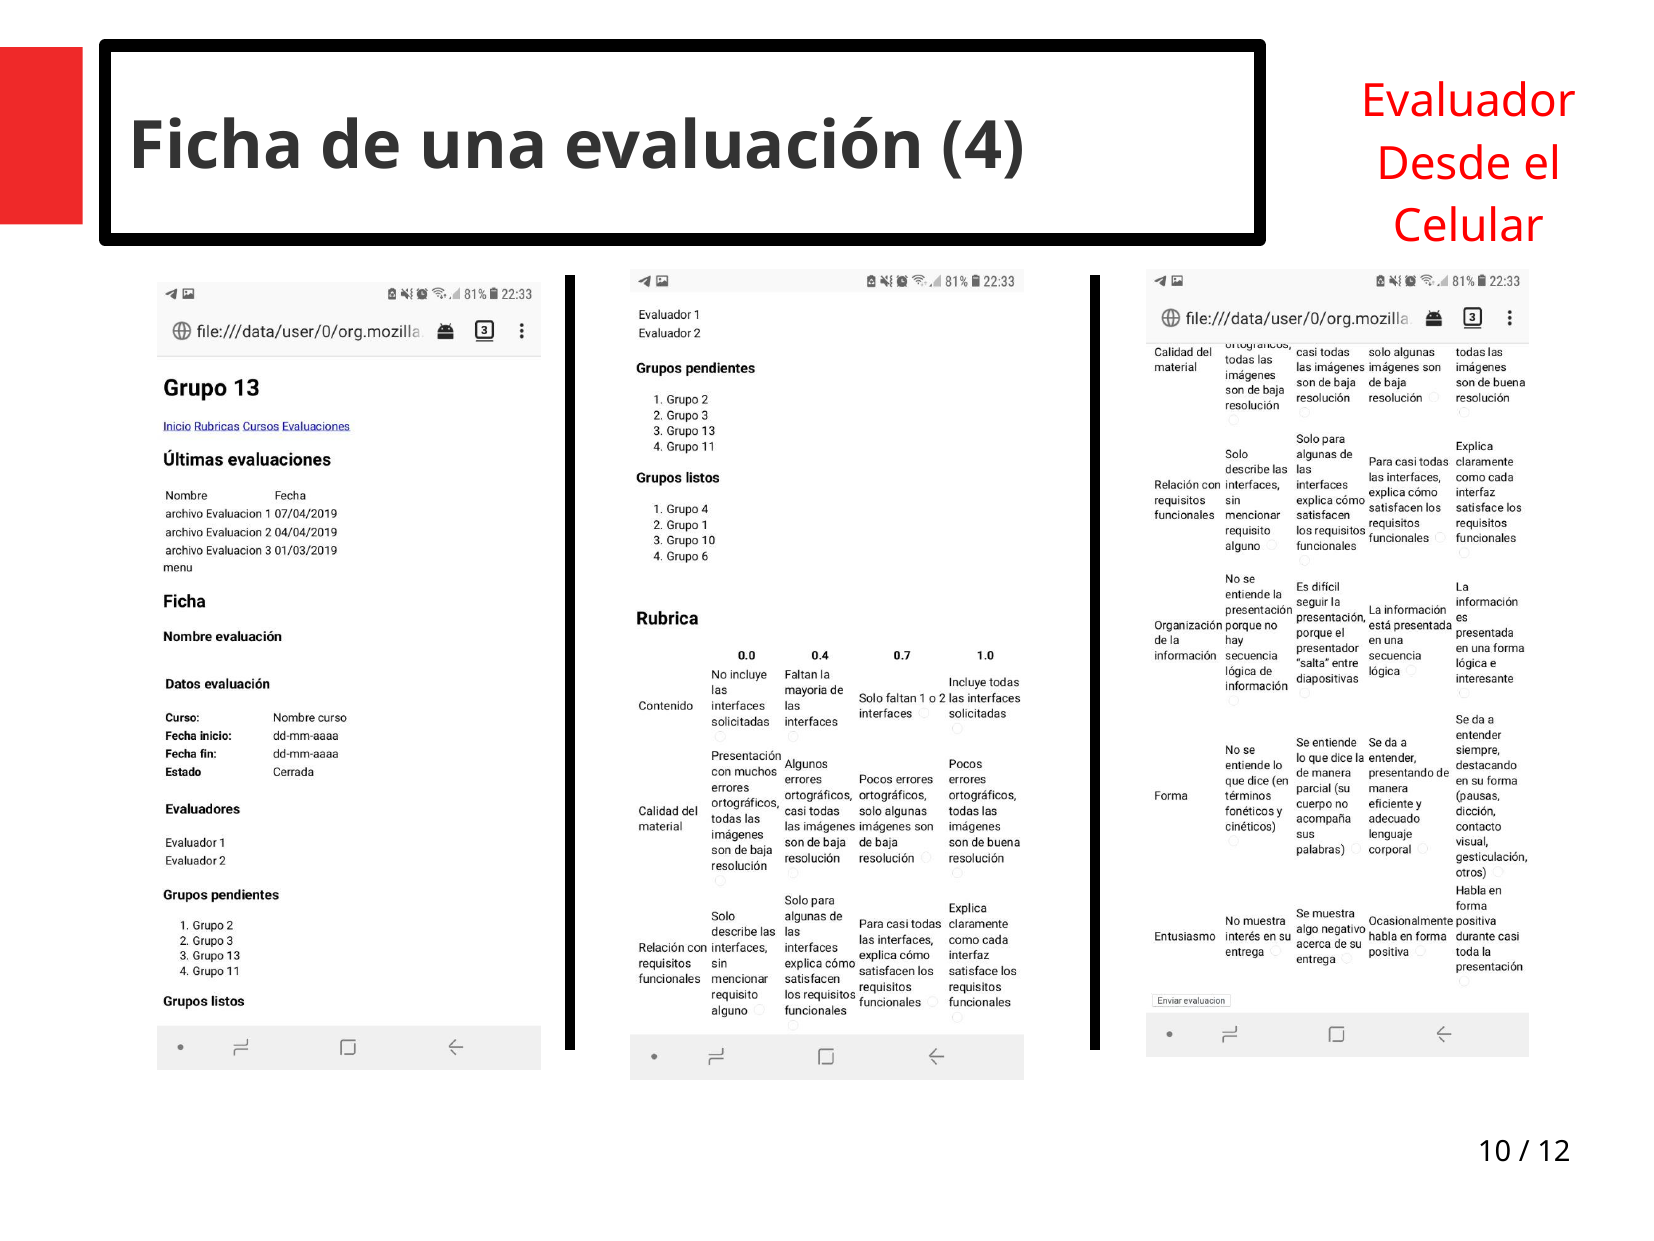

# Ficha de una evaluación (4)
Evaluador
Desde el
Celular
10